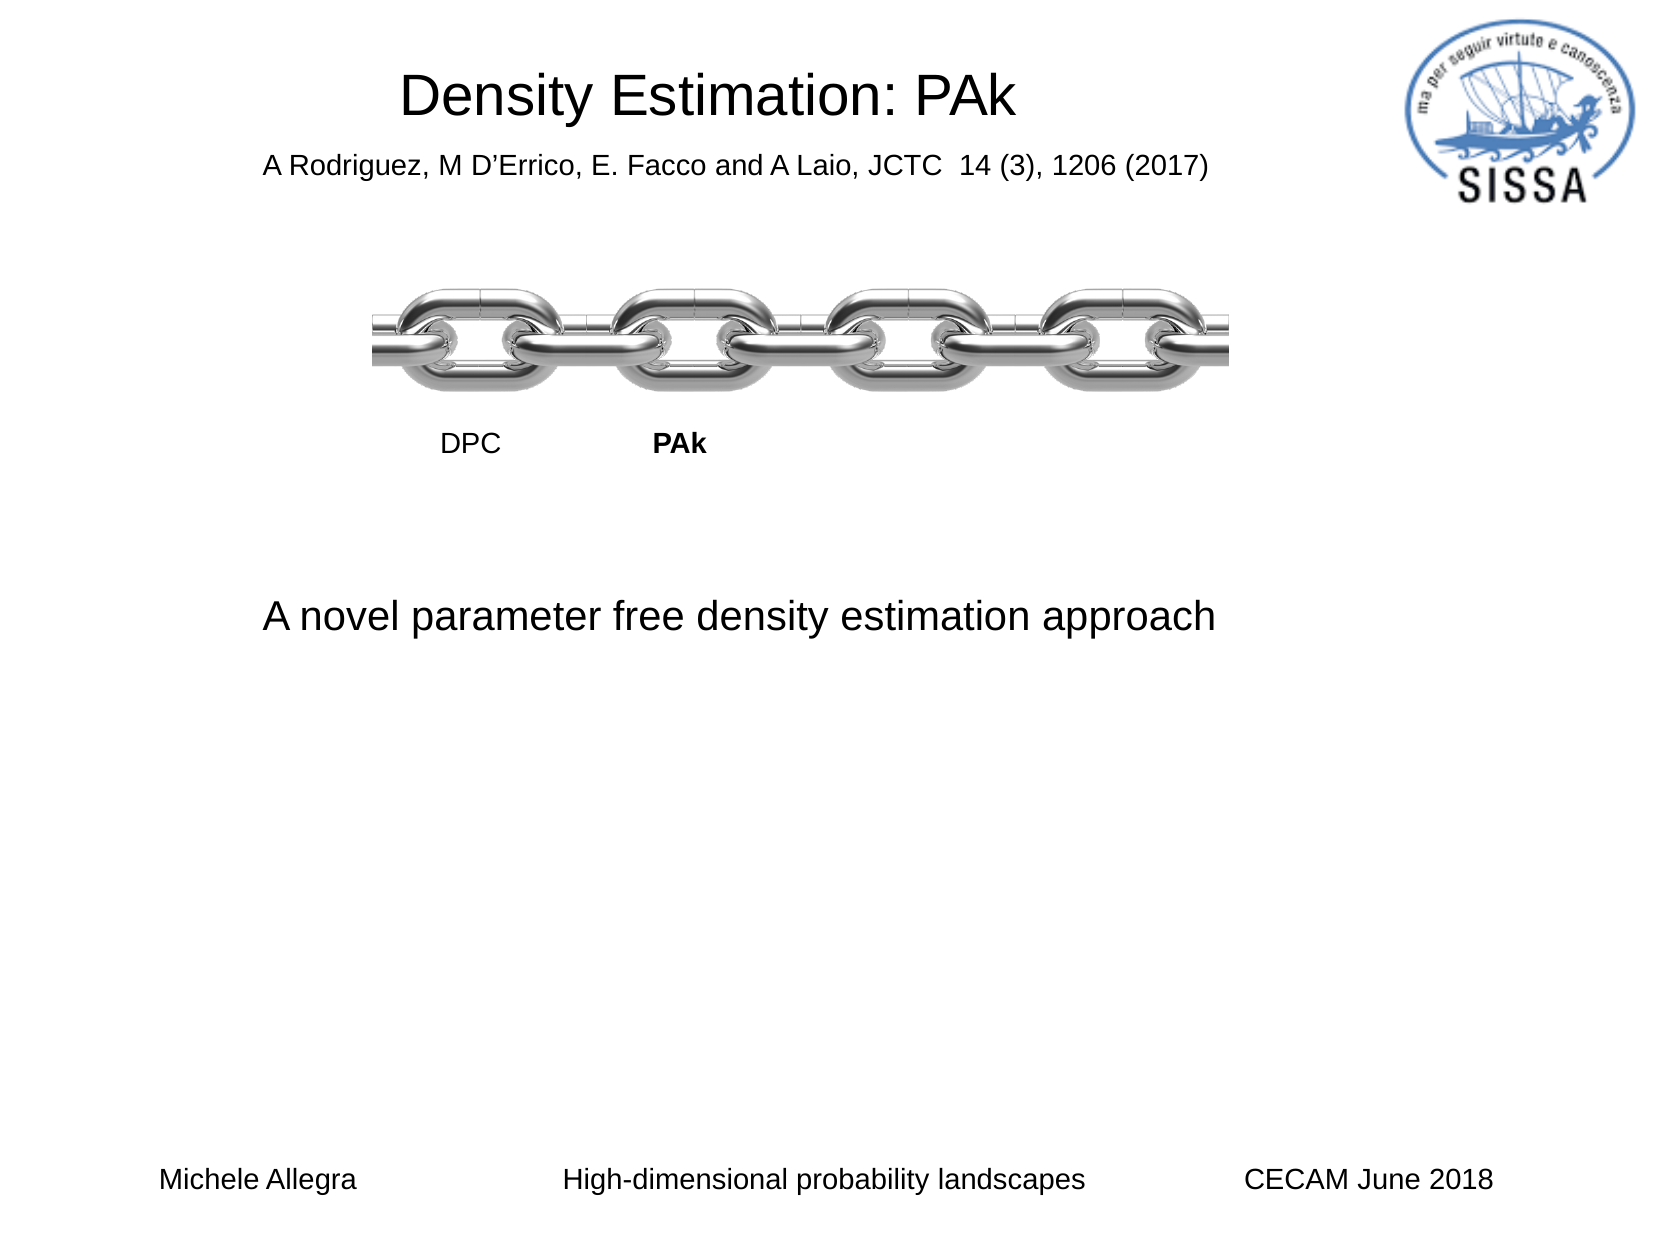

Density Estimation: PAk
A Rodriguez, M D’Errico, E. Facco and A Laio, JCTC 14 (3), 1206 (2017)
DPC
PAk
A novel parameter free density estimation approach
# Michele Allegra High-dimensional probability landscapes CECAM June 2018